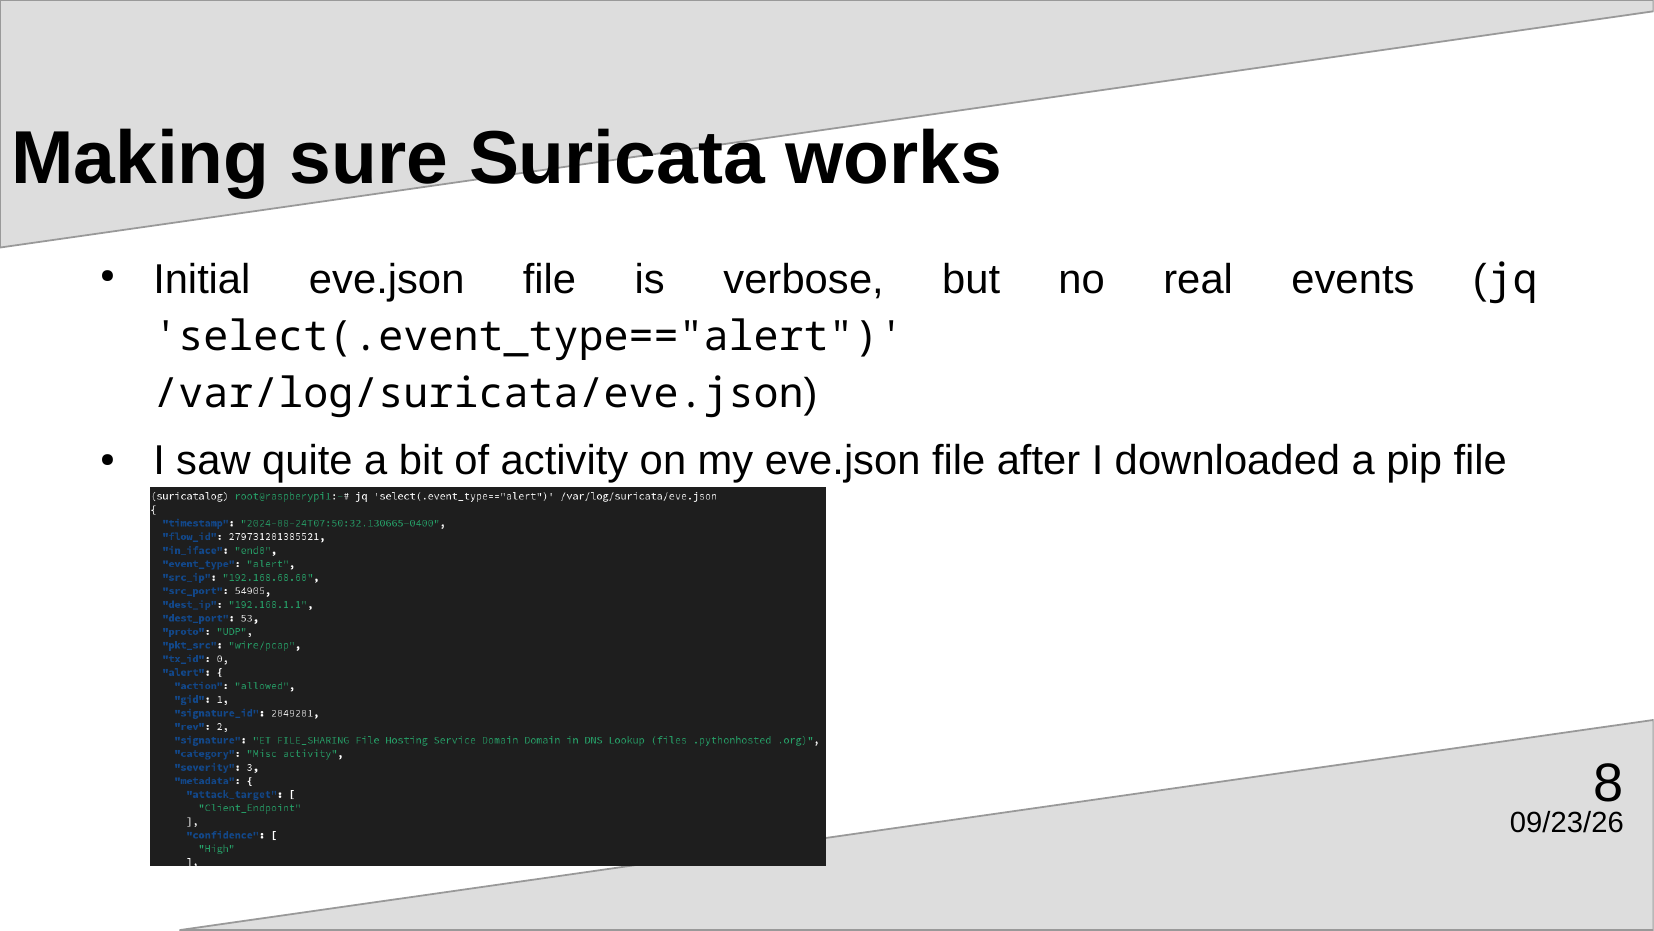

# Making sure Suricata works
Initial eve.json file is verbose, but no real events (jq 'select(.event_type=="alert")' /var/log/suricata/eve.json)
I saw quite a bit of activity on my eve.json file after I downloaded a pip file
8